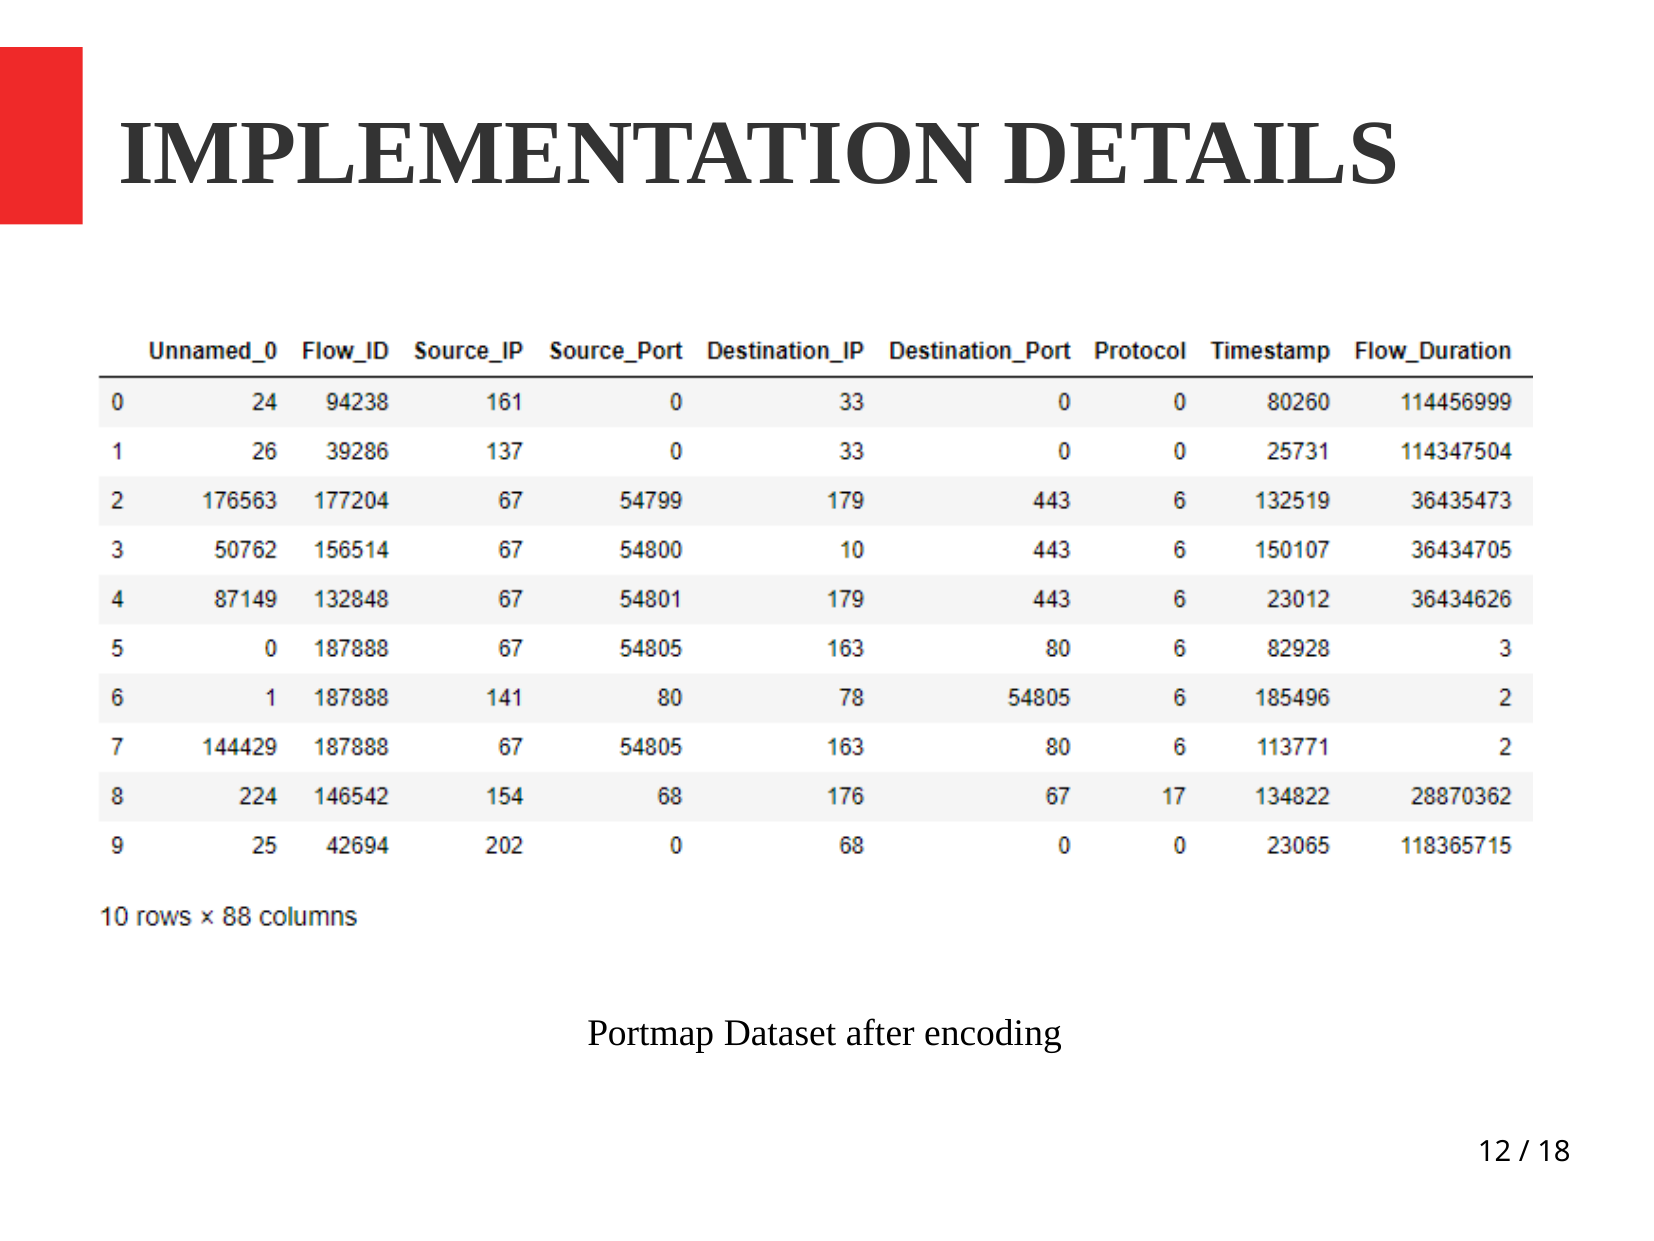

# IMPLEMENTATION DETAILS
Portmap Dataset after encoding
12